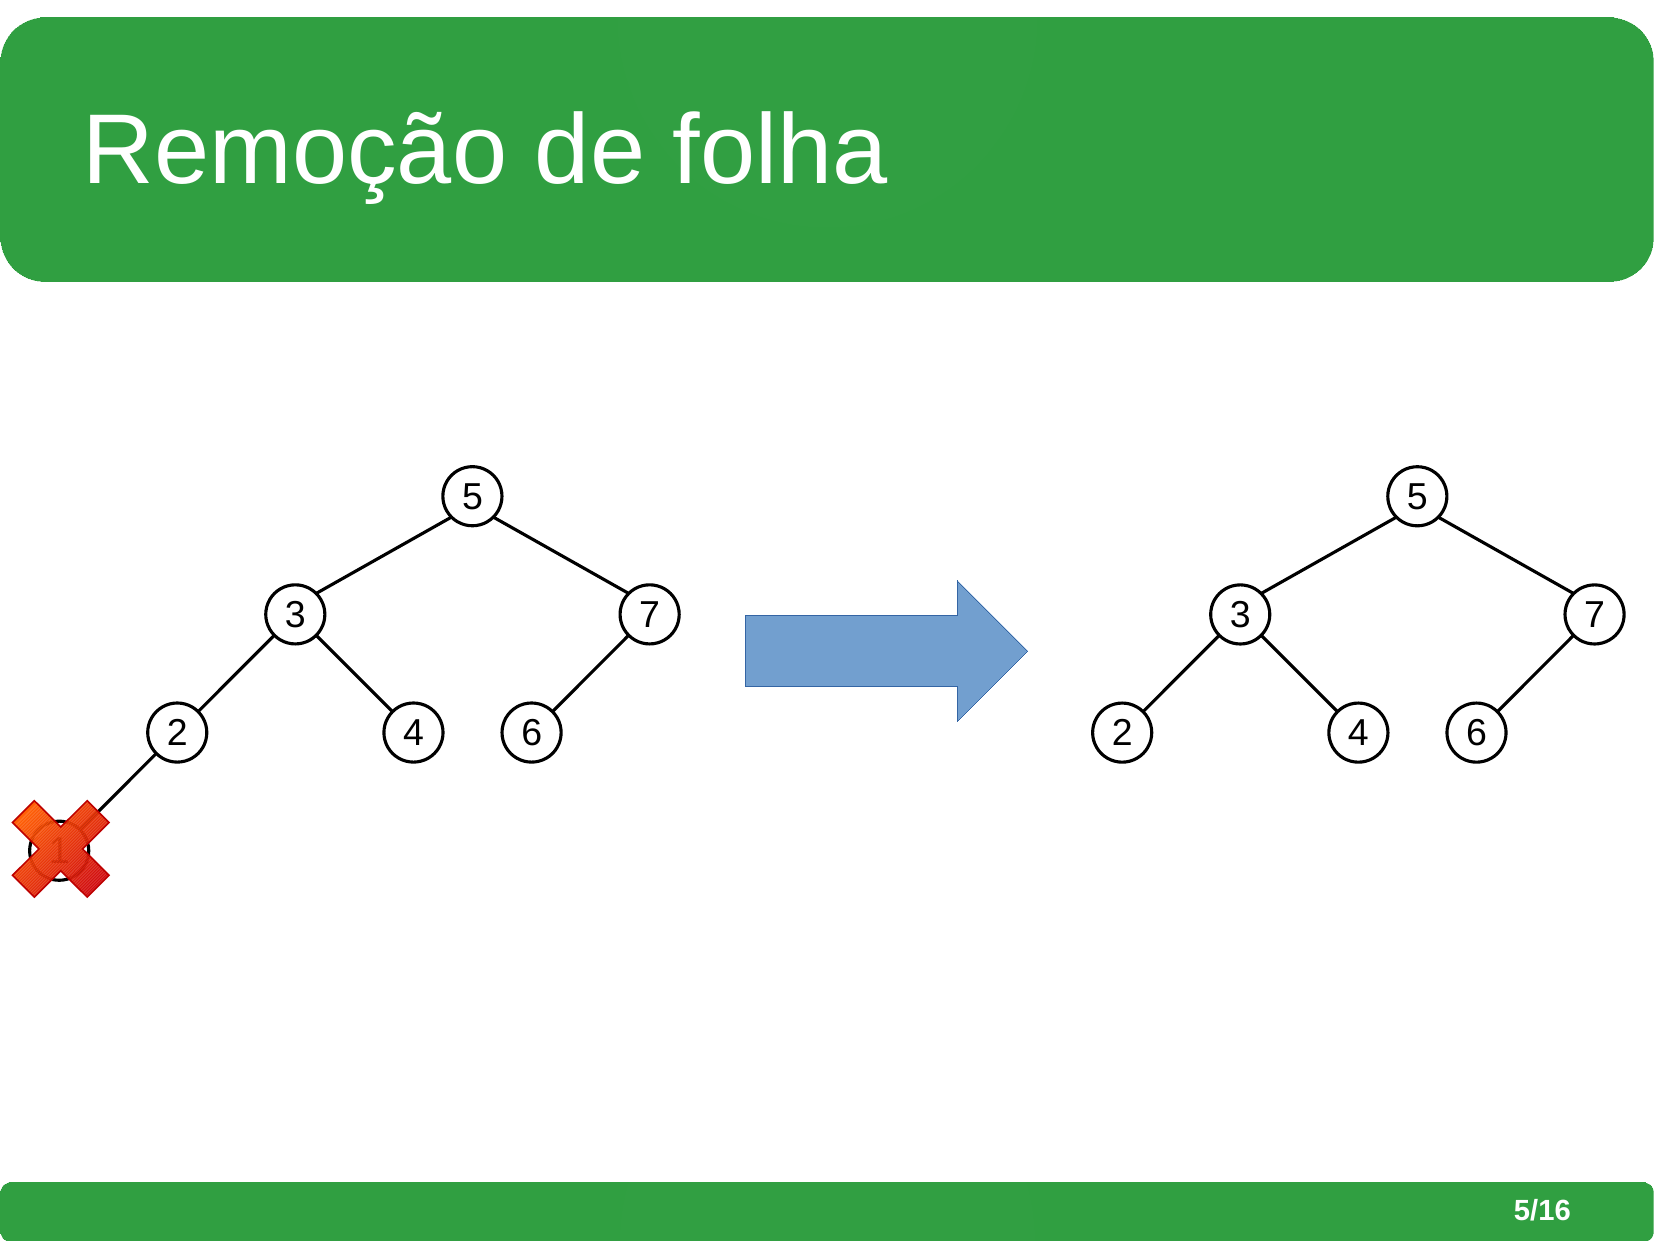

# Remoção de folha
5
3
7
2
4
6
1
5
3
7
2
4
6
5